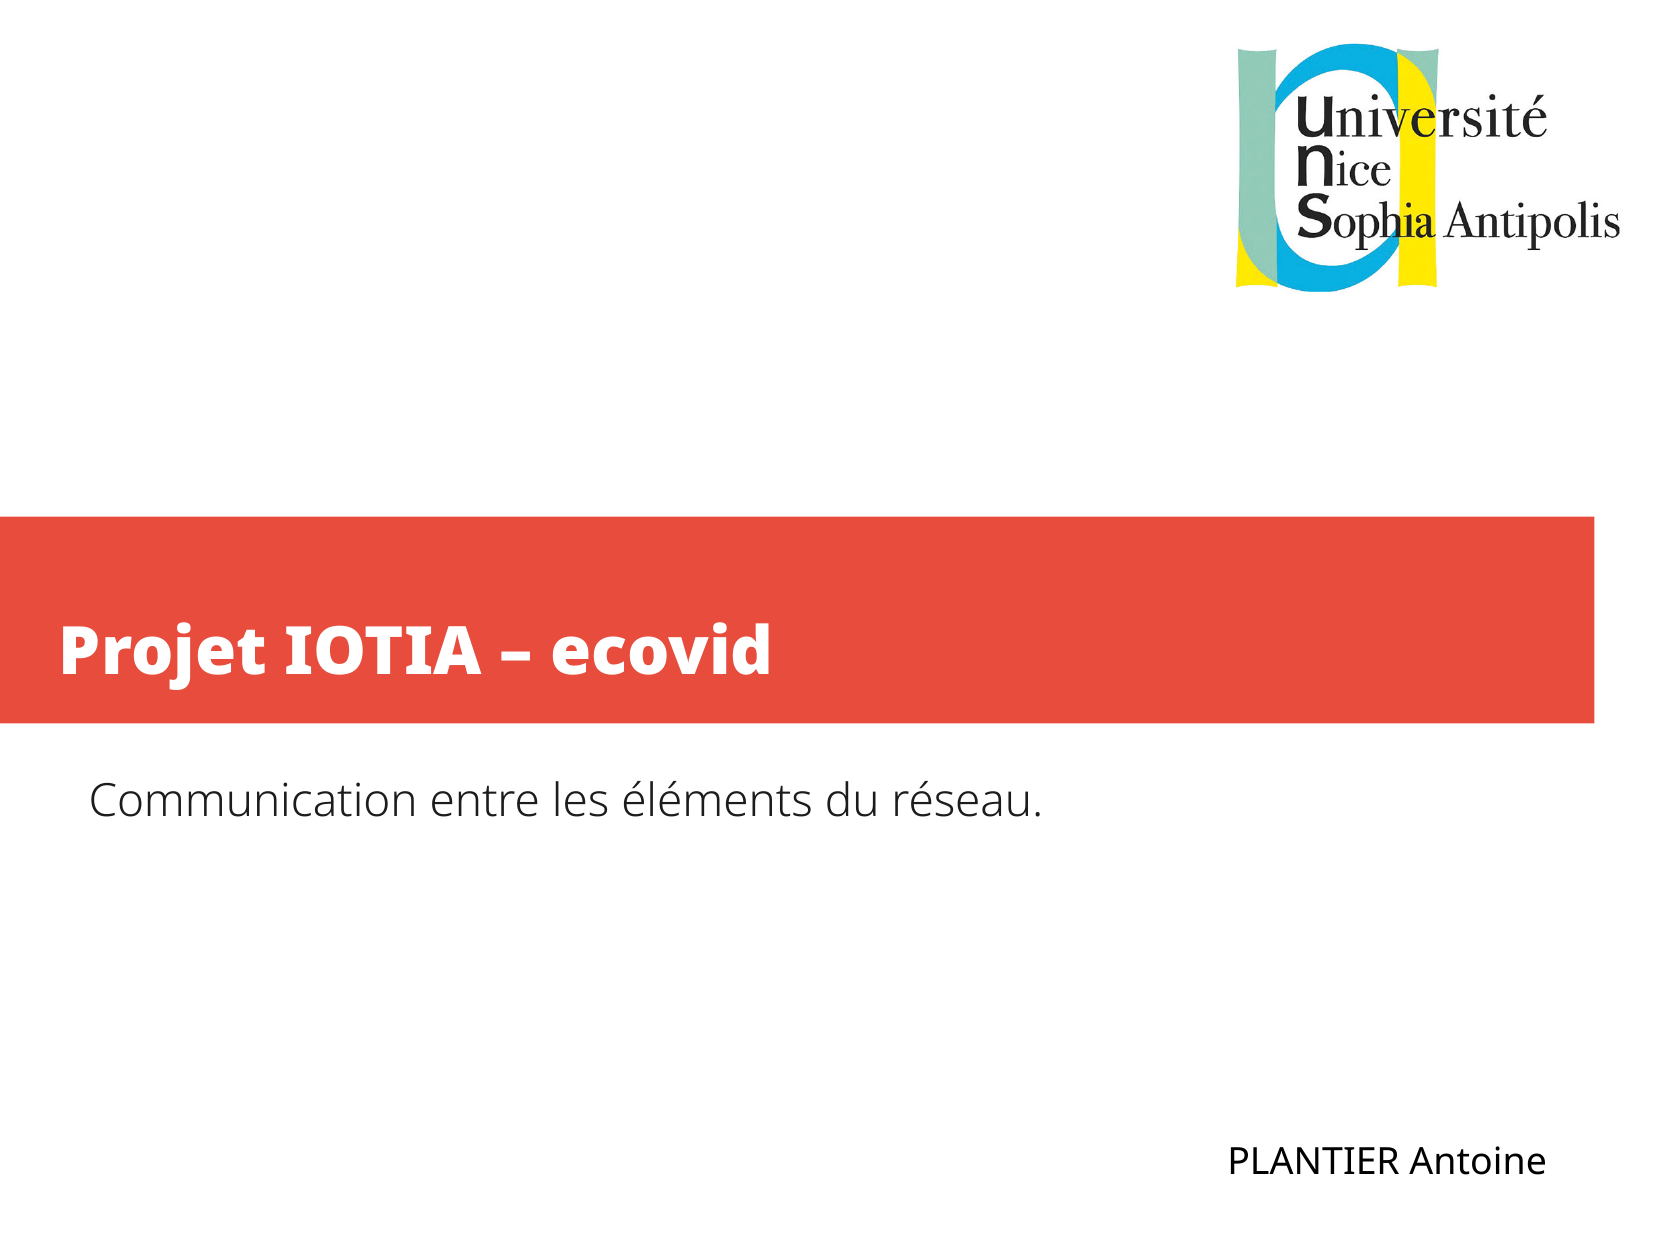

# Projet IOTIA – ecovid
Communication entre les éléments du réseau.